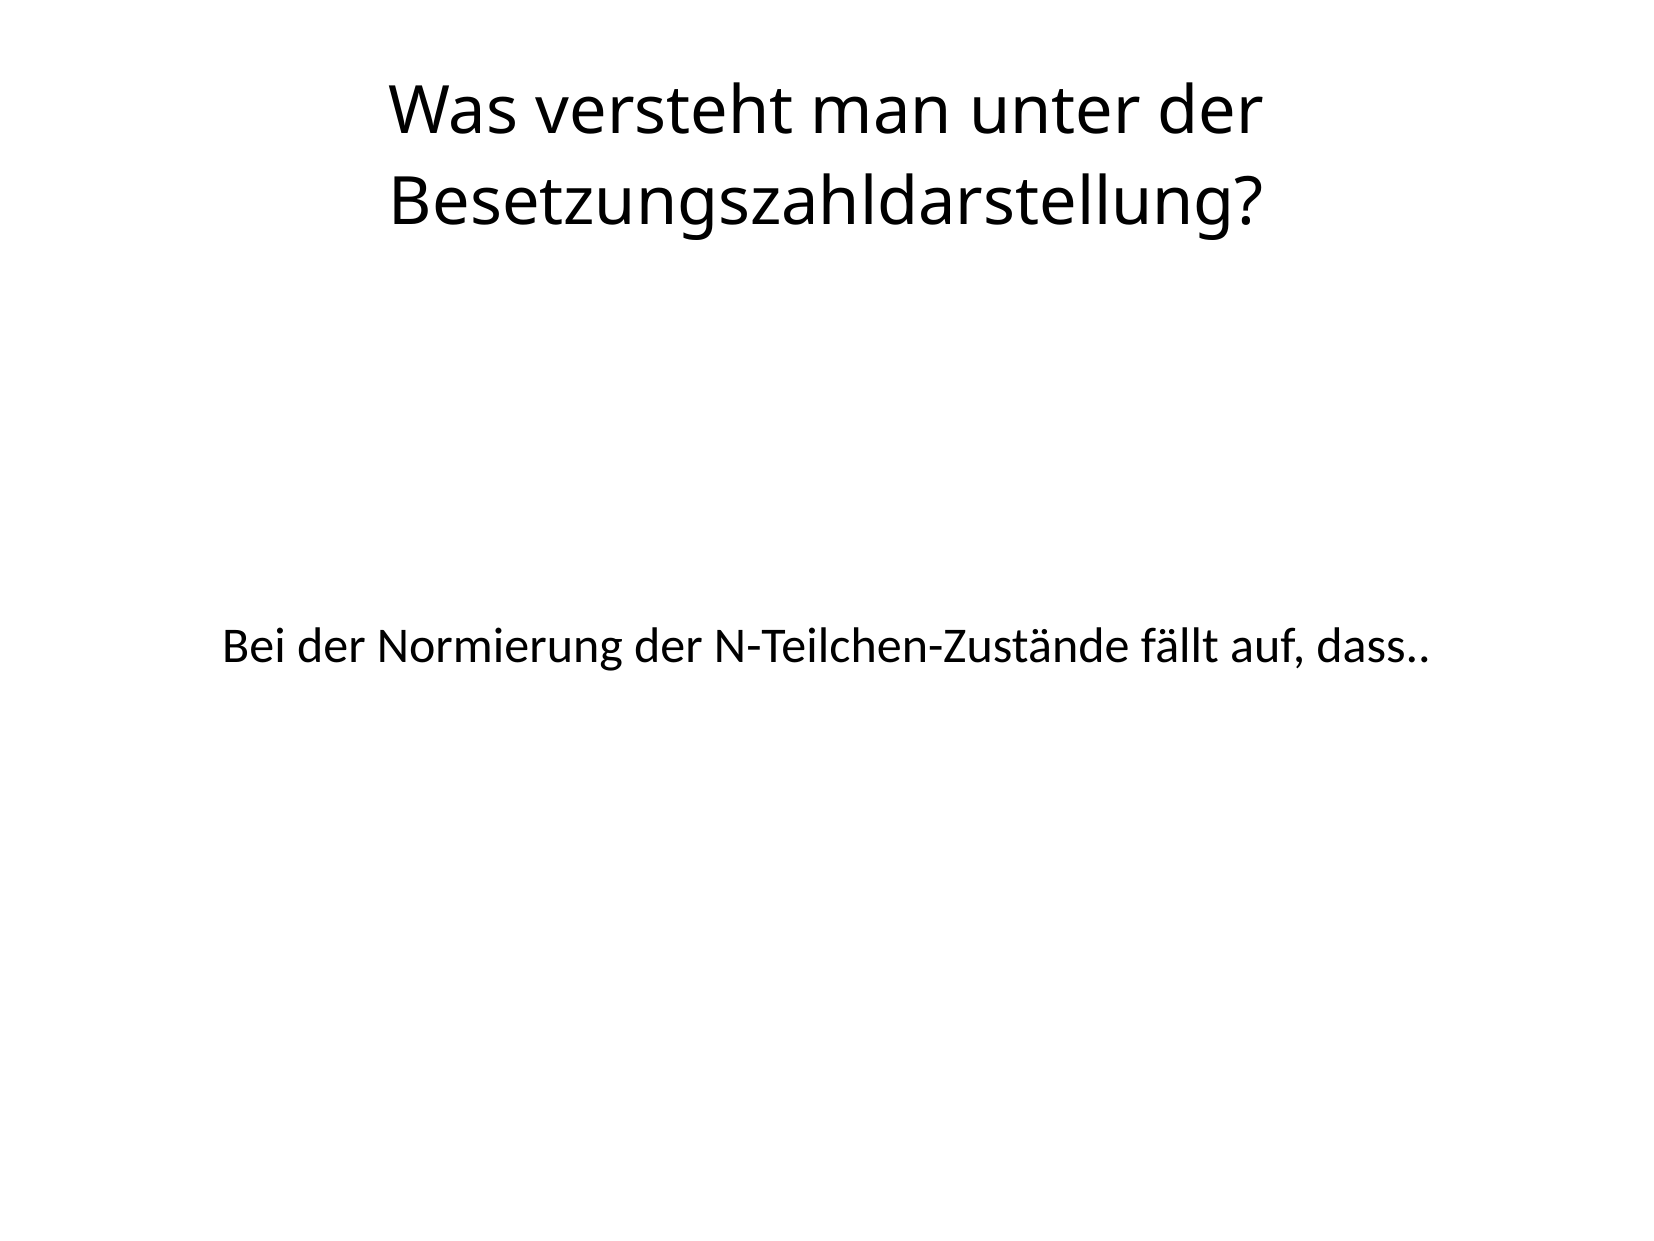

# Was versteht man unter der Besetzungszahldarstellung?
Bei der Normierung der N-Teilchen-Zustände fällt auf, dass..